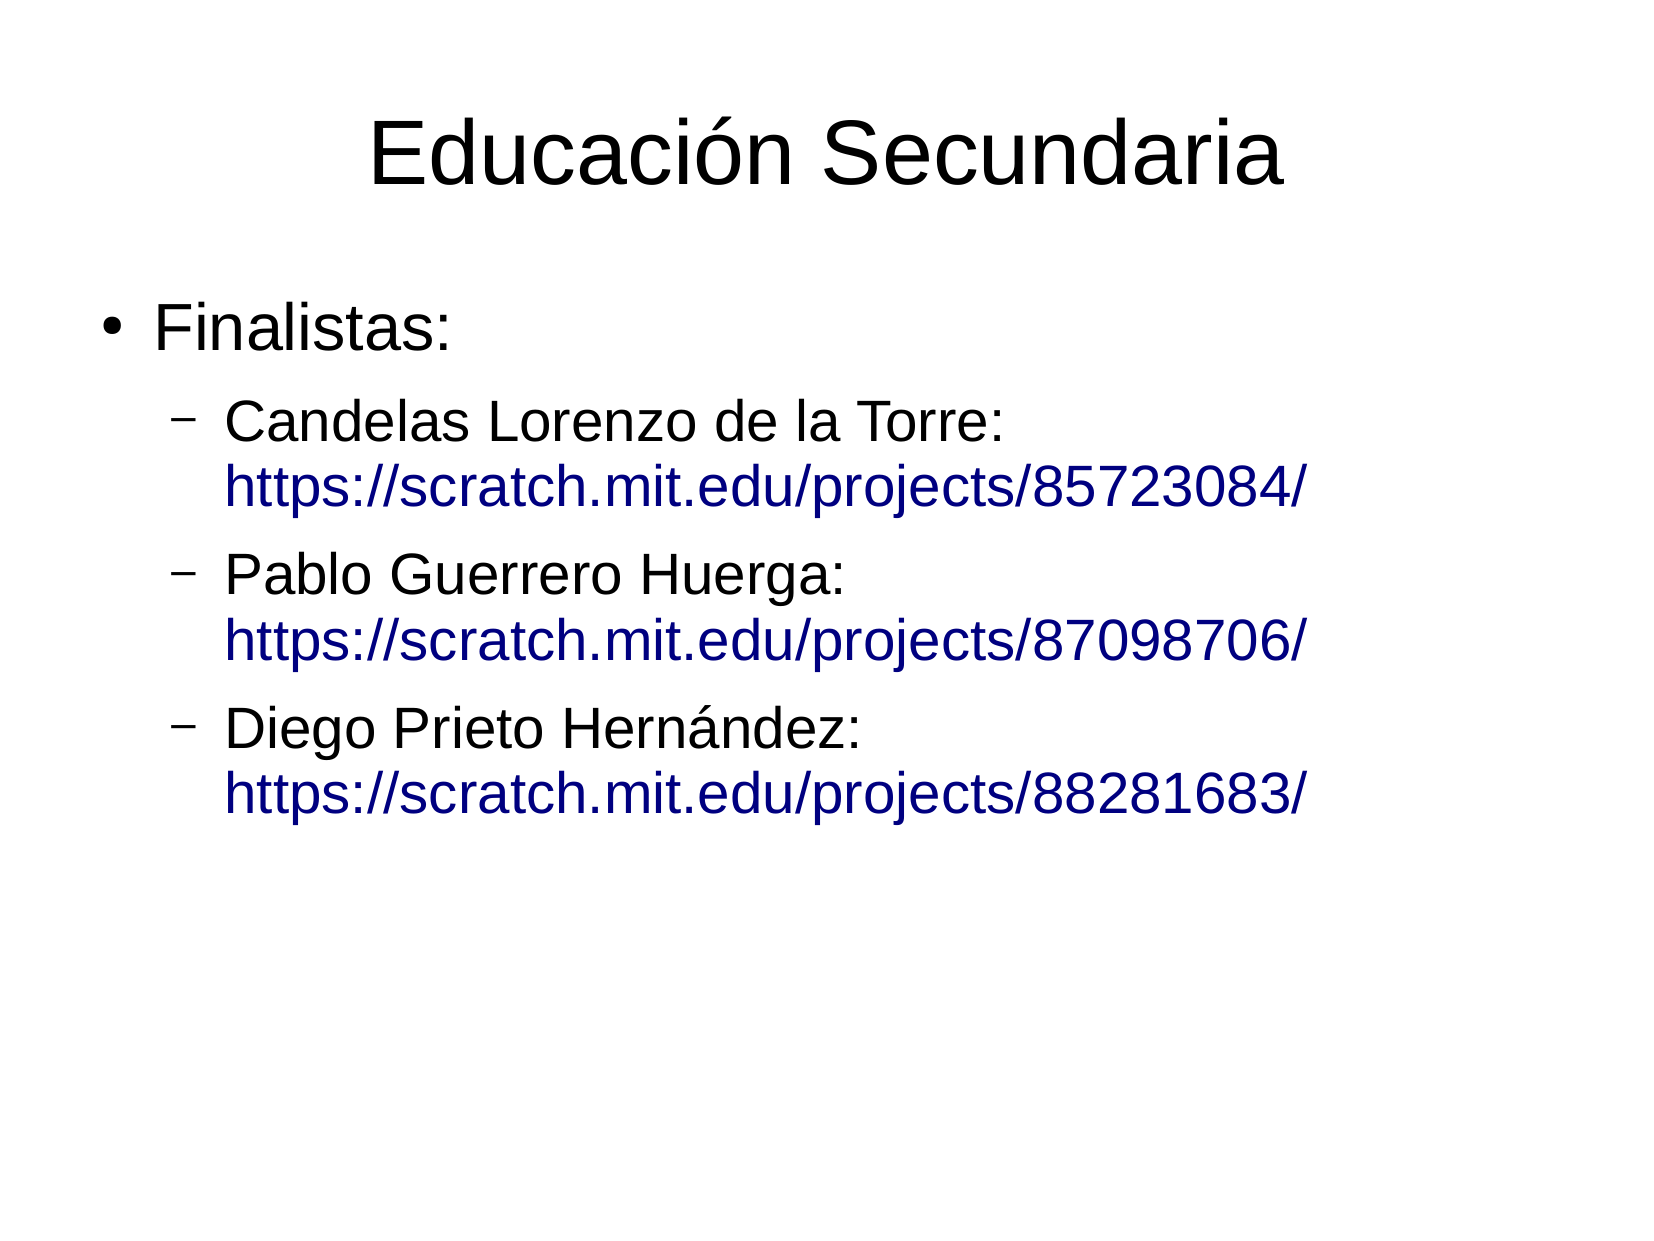

# Educación Secundaria
Finalistas:
Candelas Lorenzo de la Torre: https://scratch.mit.edu/projects/85723084/
Pablo Guerrero Huerga: https://scratch.mit.edu/projects/87098706/
Diego Prieto Hernández: https://scratch.mit.edu/projects/88281683/